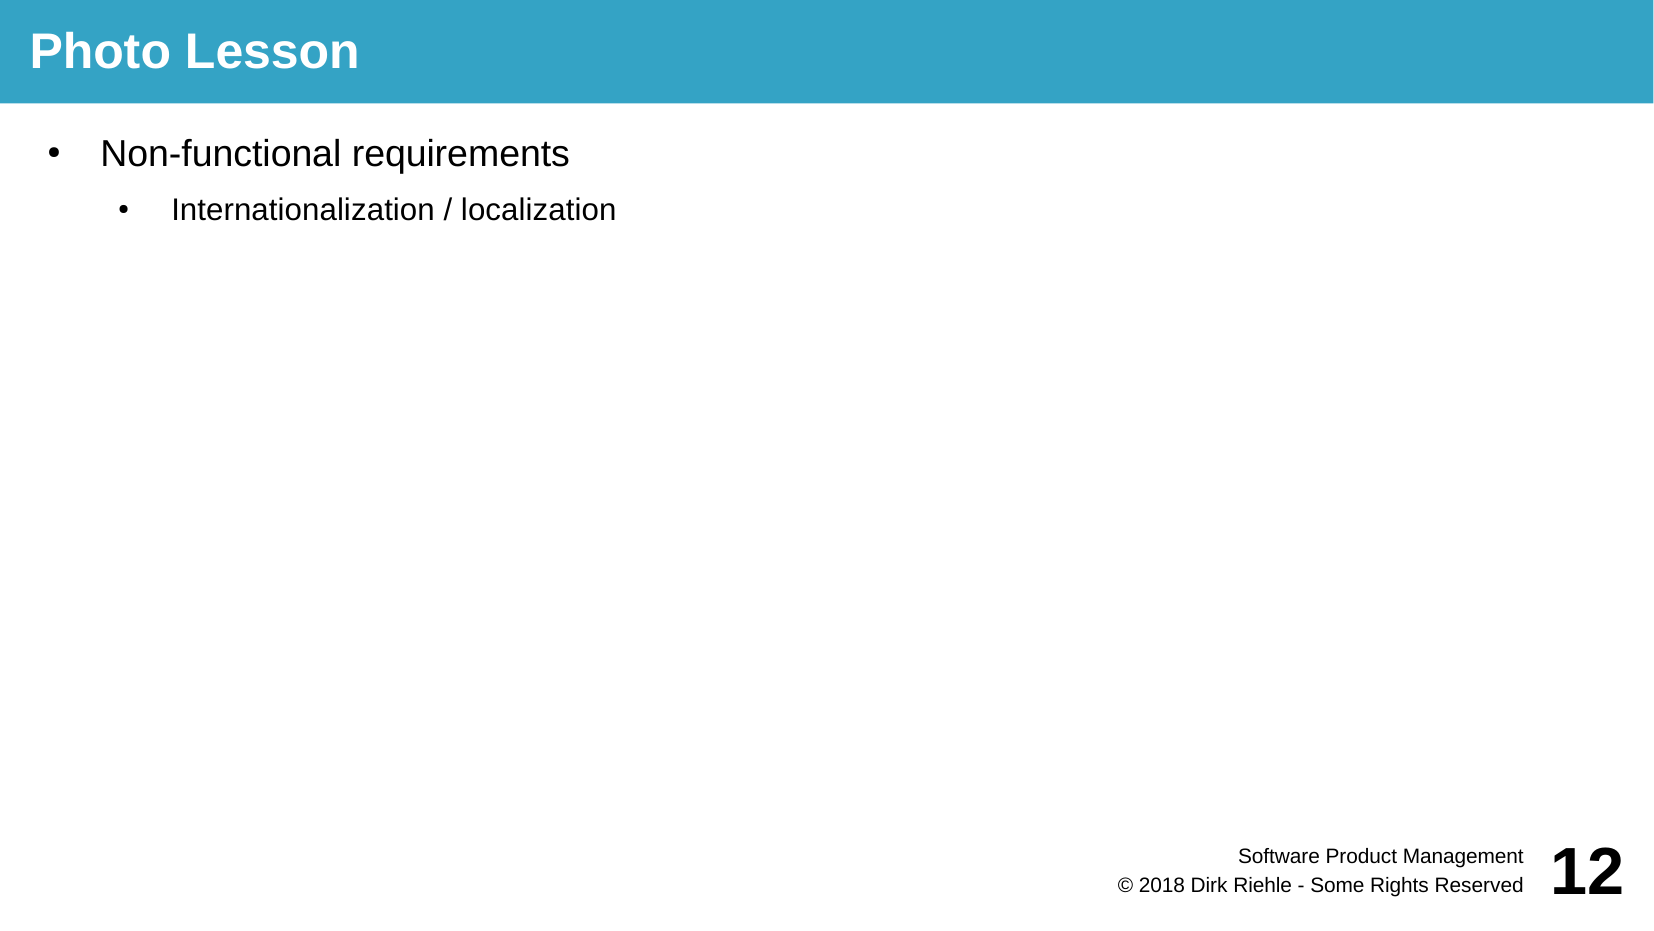

# Photo Lesson
Non-functional requirements
Internationalization / localization
Software Product Management
12
© 2018 Dirk Riehle - Some Rights Reserved